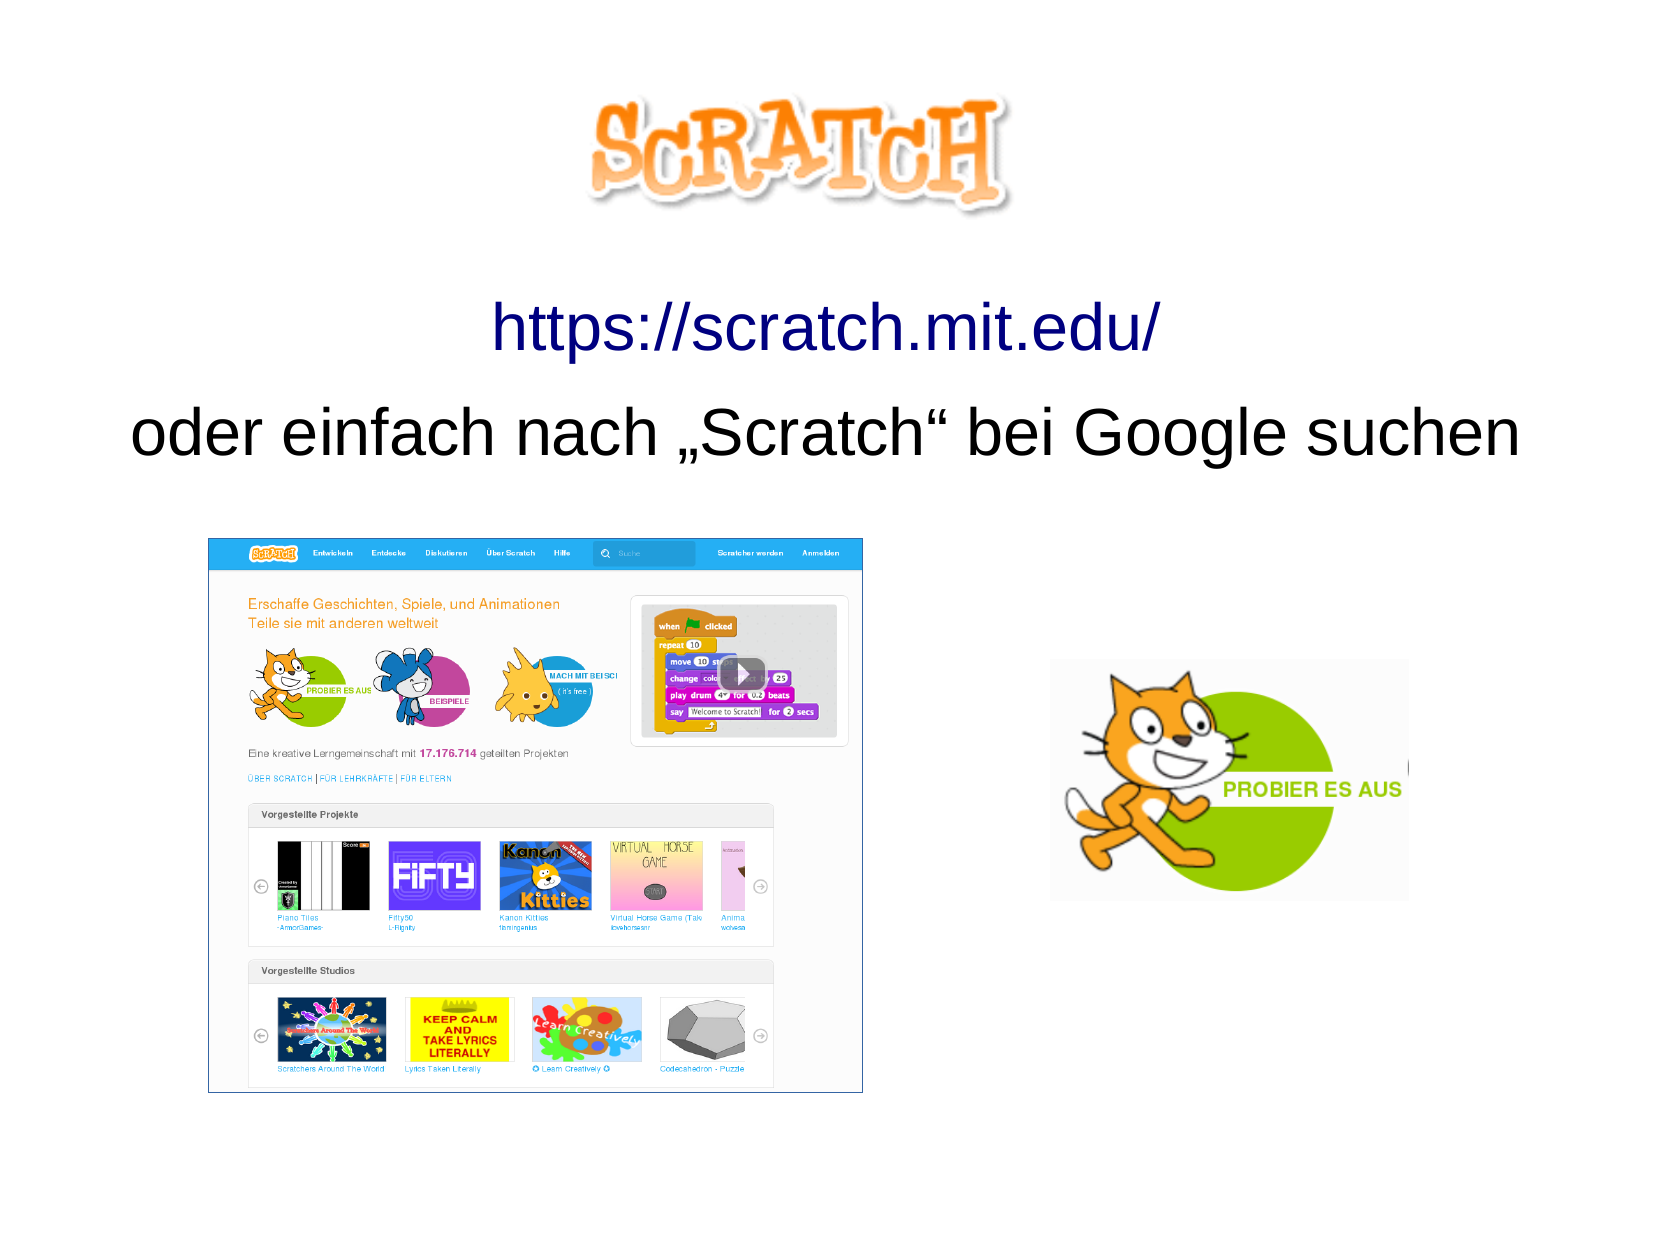

# https://scratch.mit.edu/
oder einfach nach „Scratch“ bei Google suchen